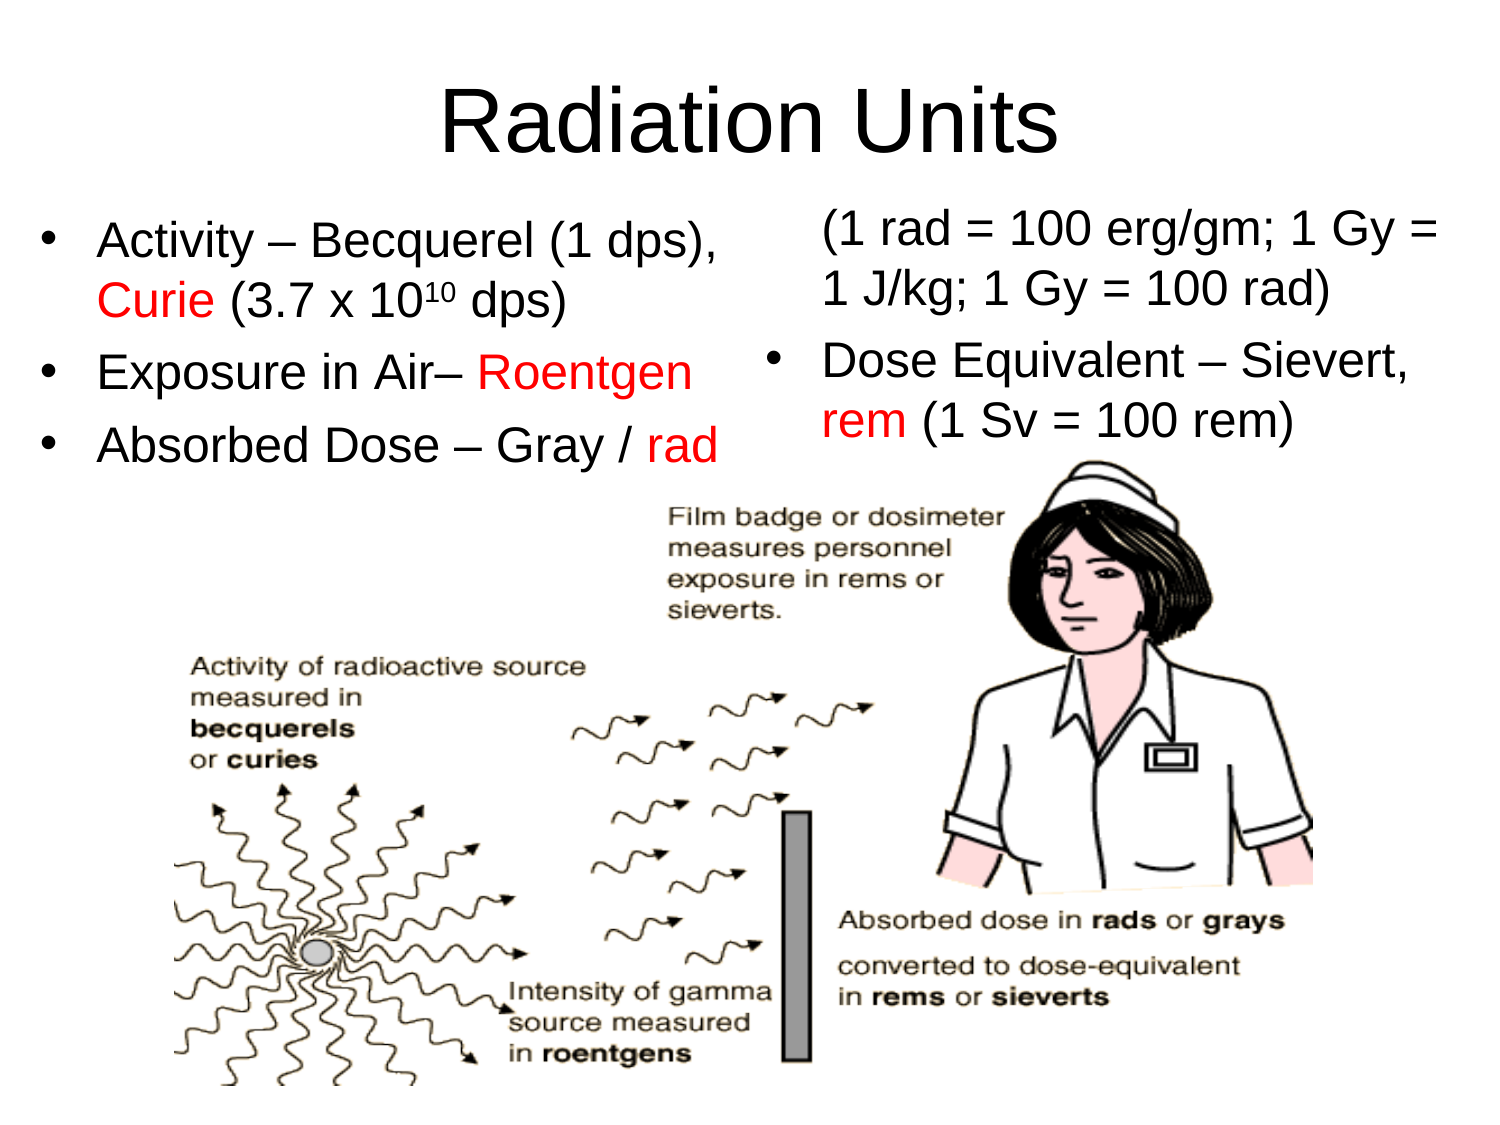

# Radiation Units
	(1 rad = 100 erg/gm; 1 Gy = 1 J/kg; 1 Gy = 100 rad)
Dose Equivalent – Sievert, rem (1 Sv = 100 rem)
Activity – Becquerel (1 dps), Curie (3.7 x 1010 dps)
Exposure in Air– Roentgen
Absorbed Dose – Gray / rad